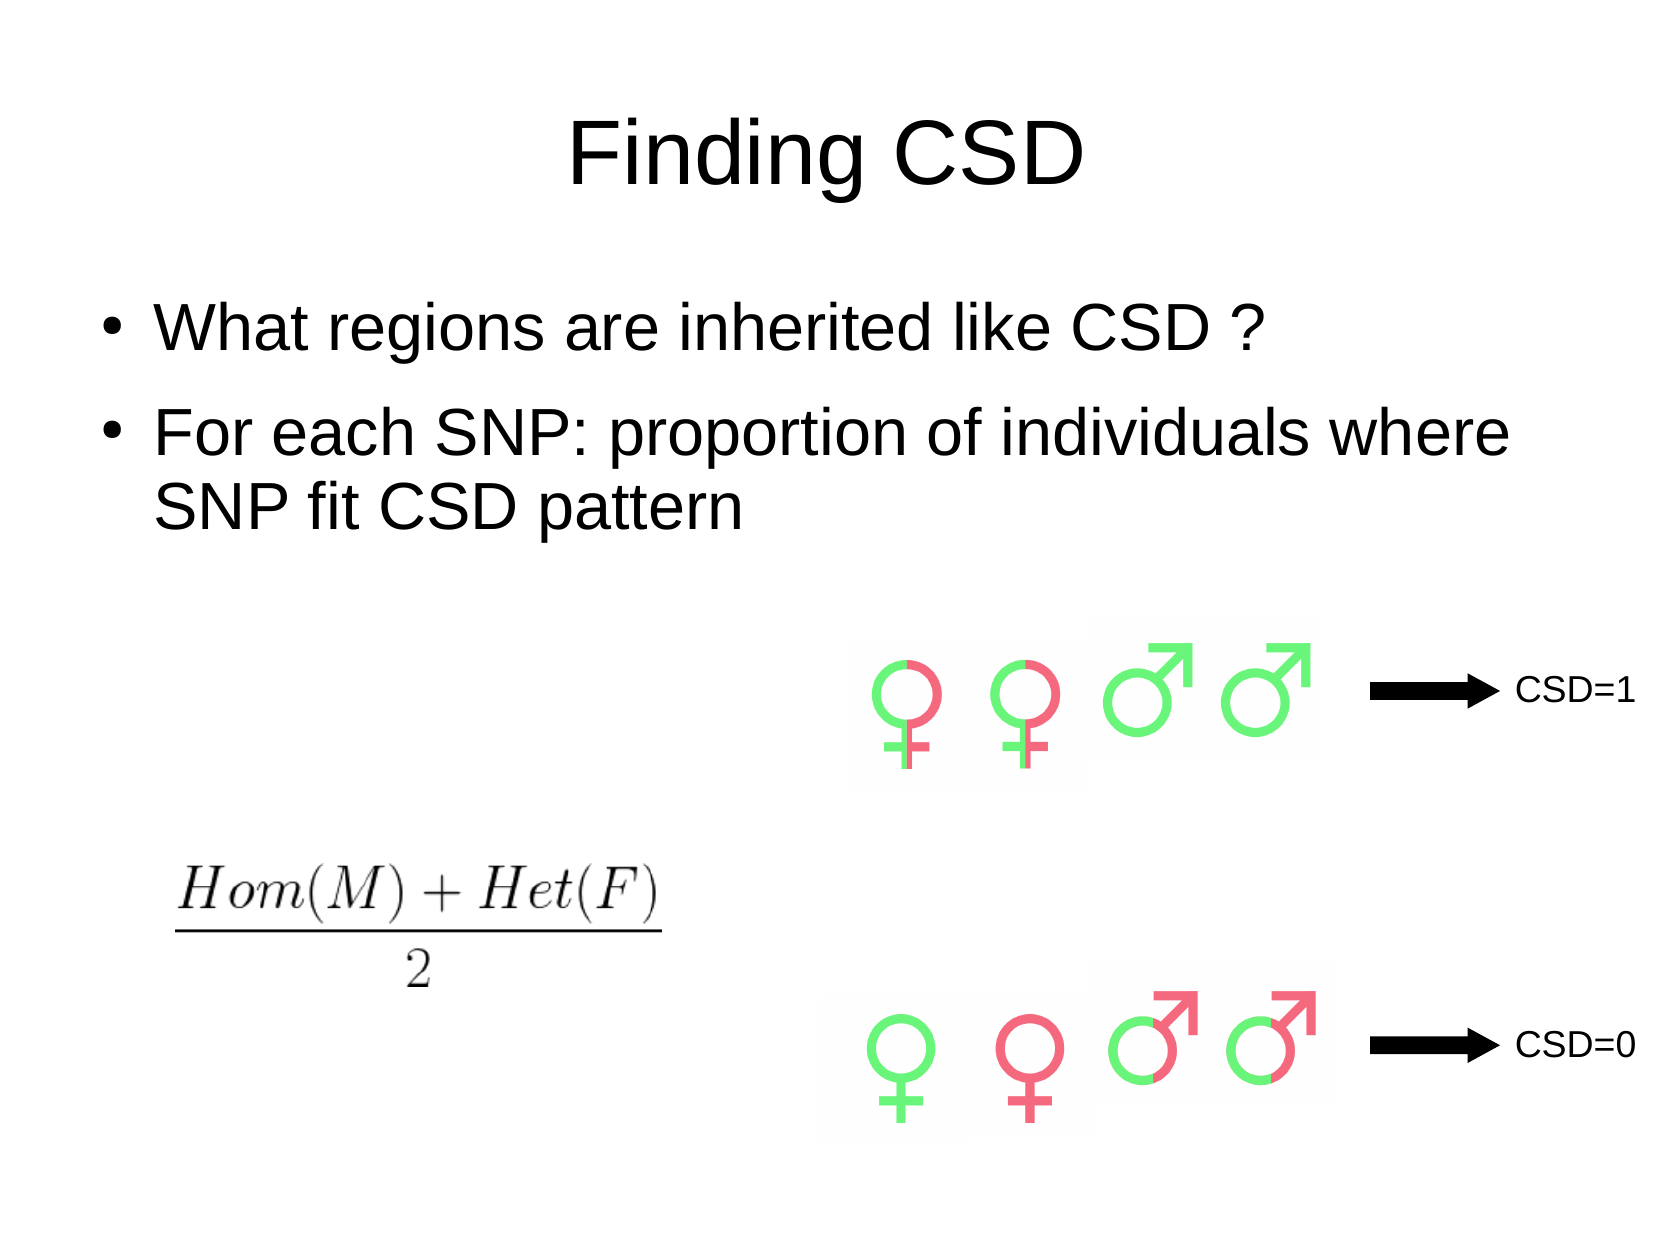

# Finding CSD
What regions are inherited like CSD ?
For each SNP: proportion of individuals where SNP fit CSD pattern
CSD=1
CSD=0